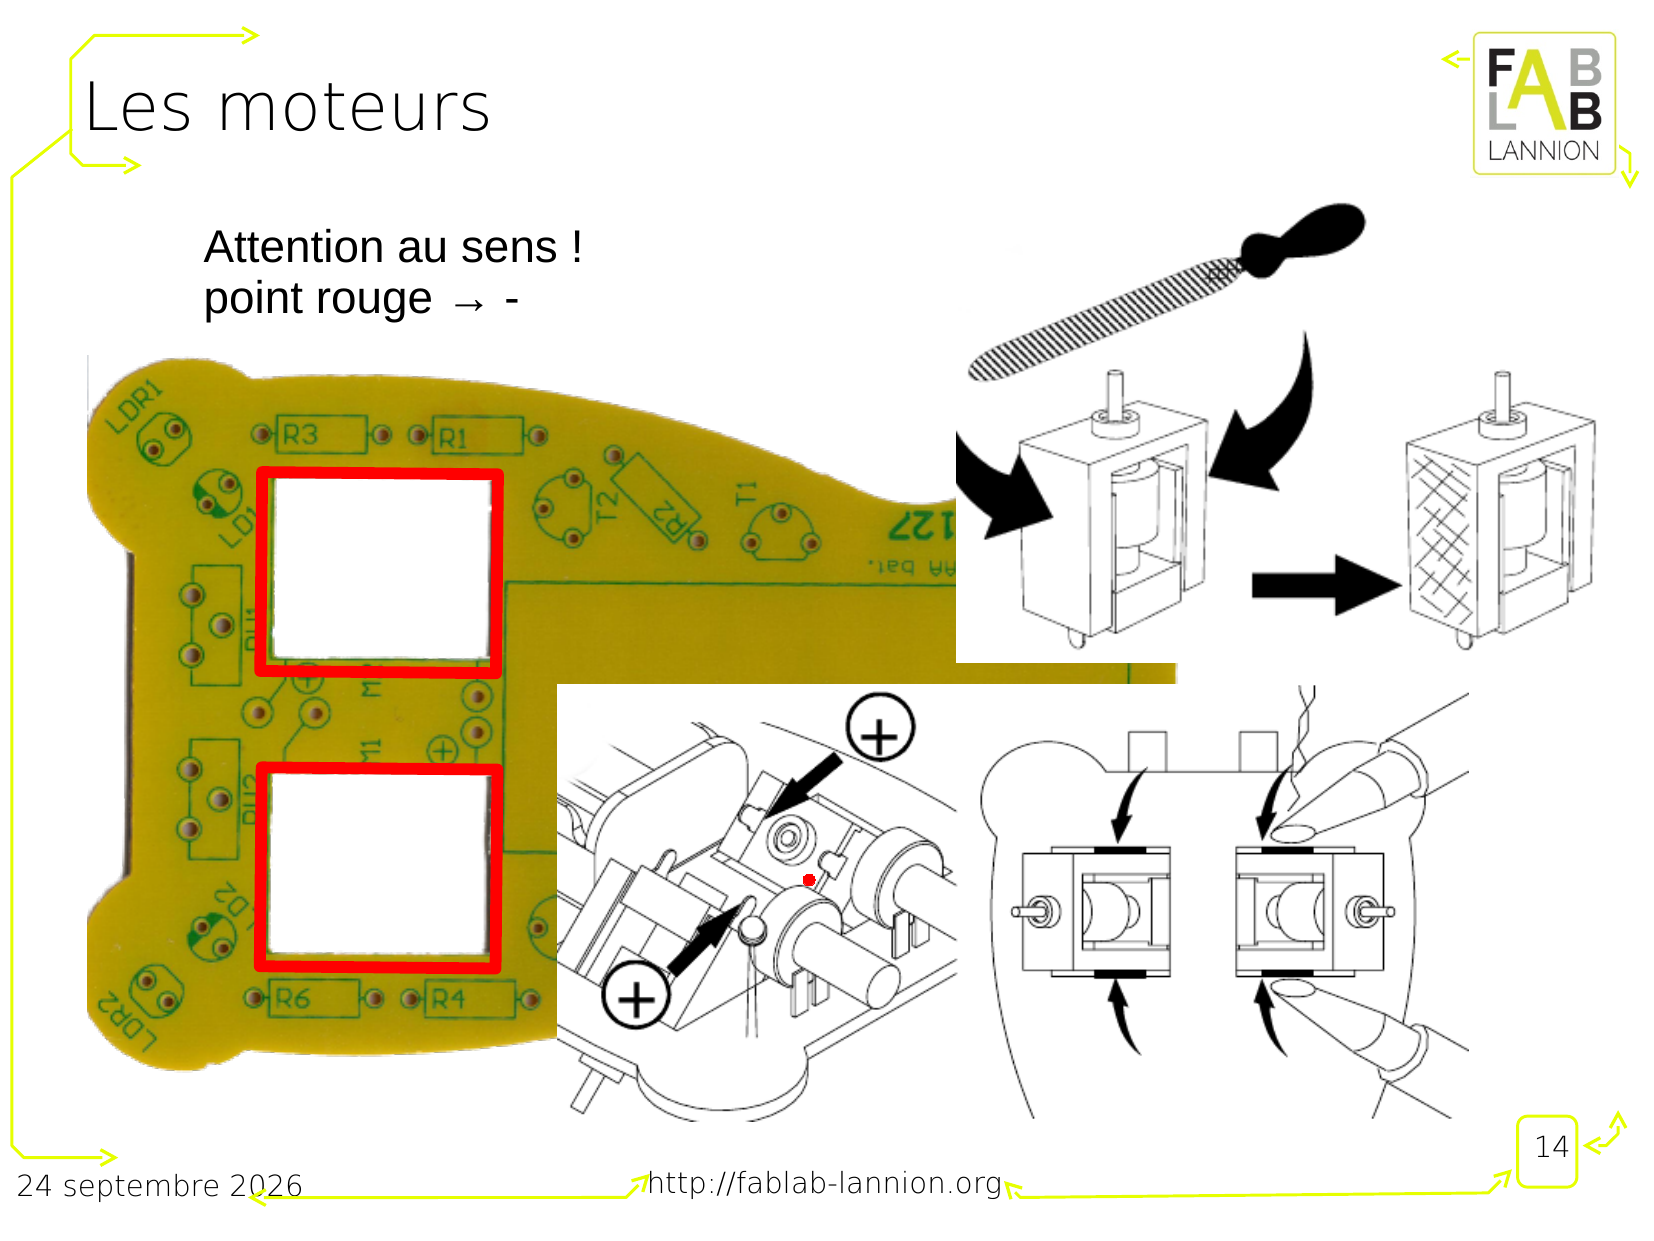

# Les moteurs
Attention au sens !
point rouge → -
14